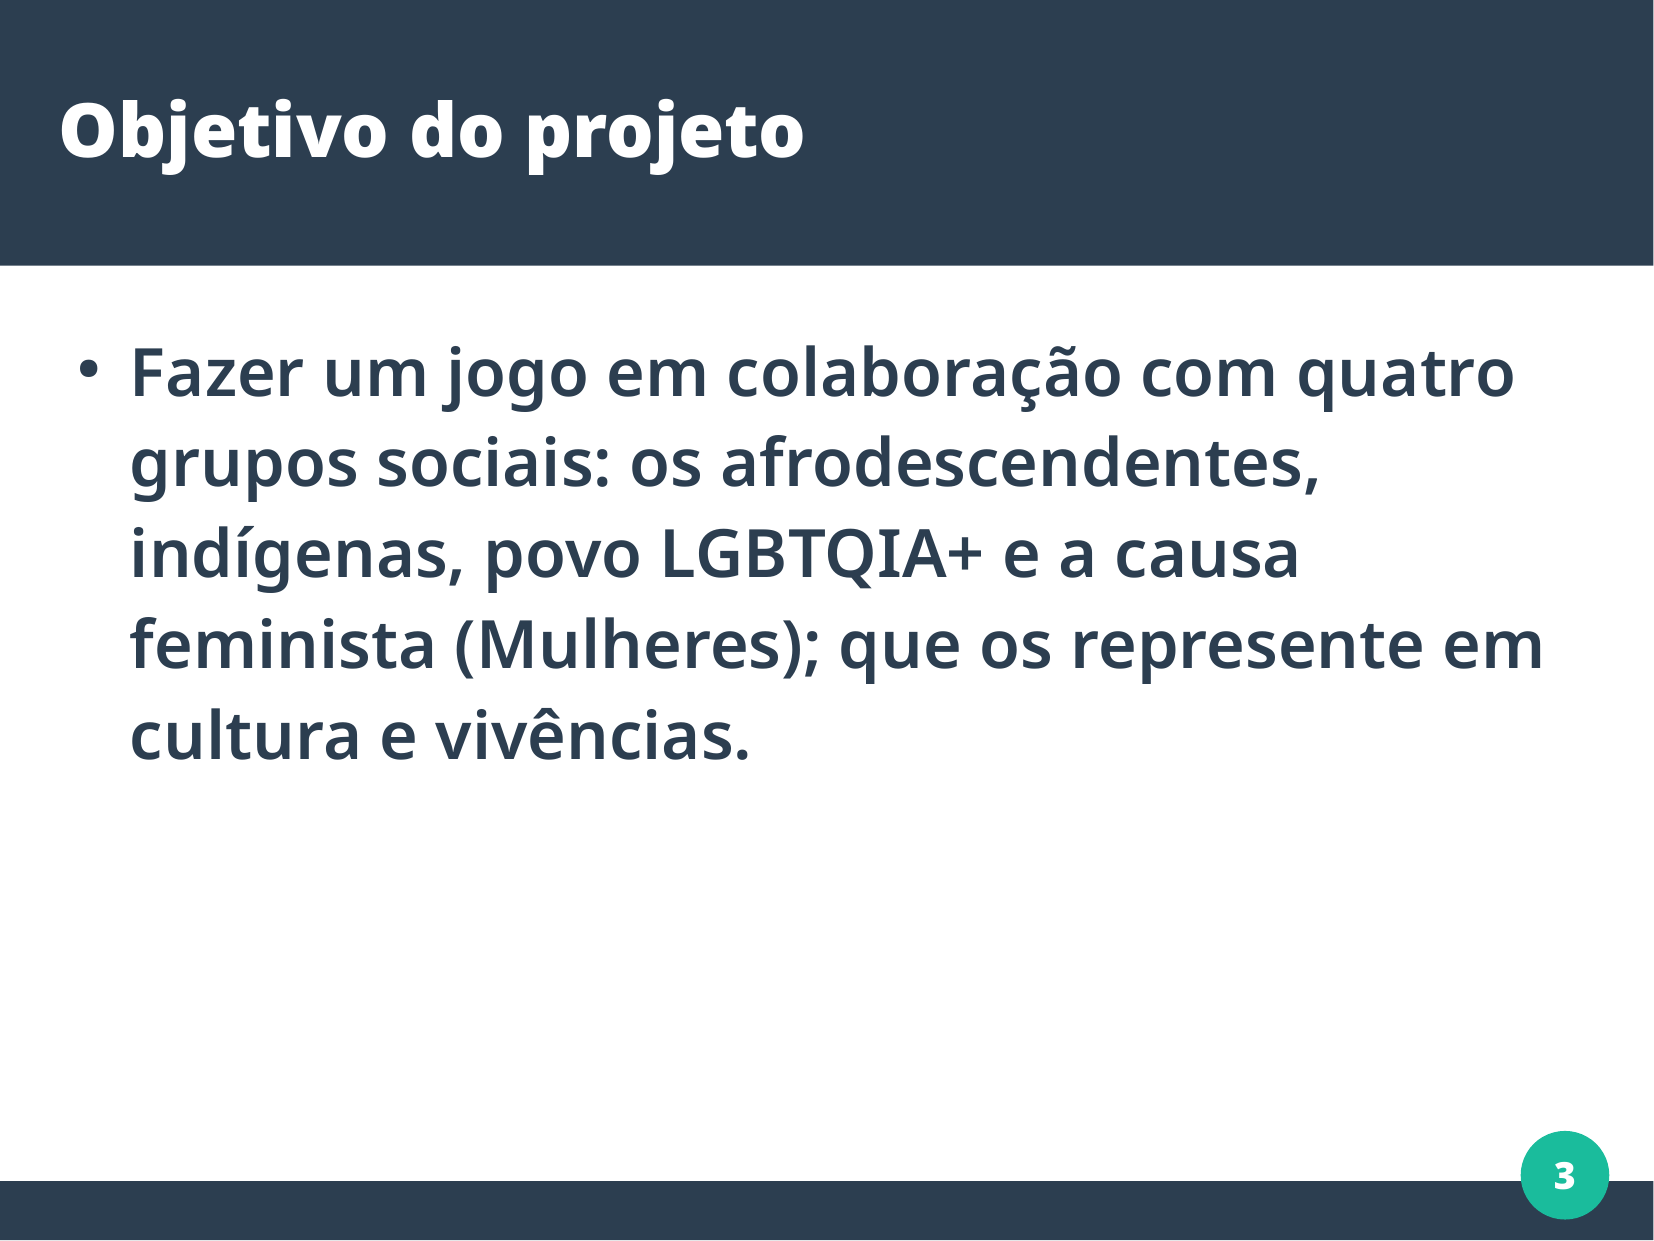

# Objetivo do projeto
Fazer um jogo em colaboração com quatro grupos sociais: os afrodescendentes, indígenas, povo LGBTQIA+ e a causa feminista (Mulheres); que os represente em cultura e vivências.
3